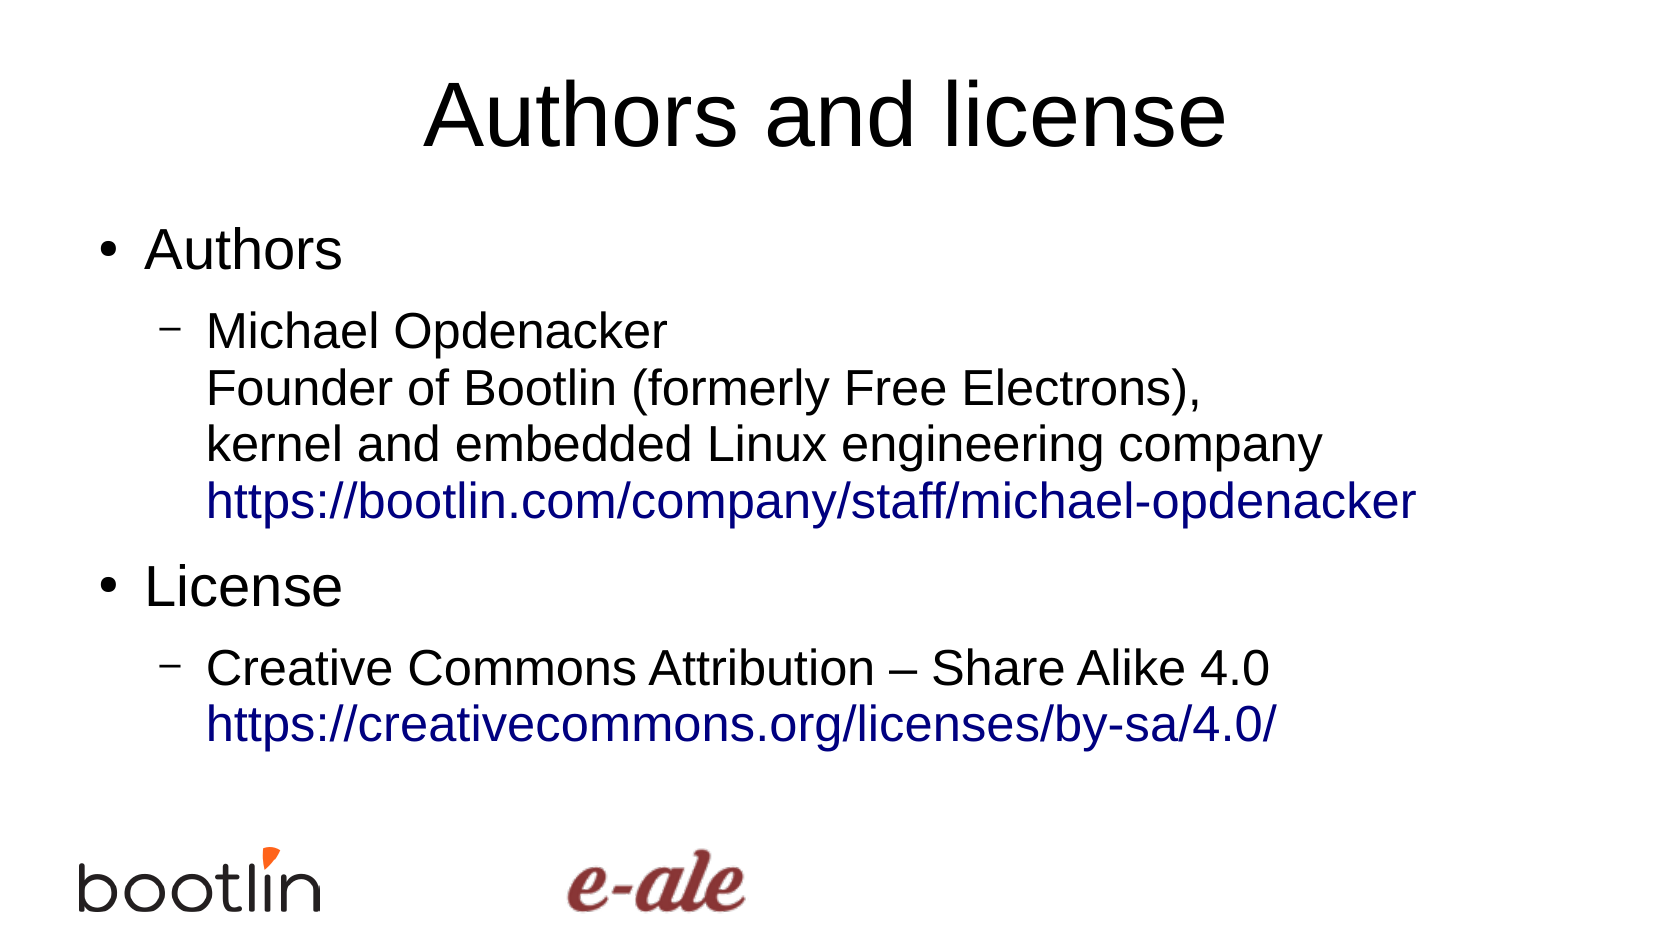

# Authors and license
Authors
Michael Opdenacker
Founder of Bootlin (formerly Free Electrons),
kernel and embedded Linux engineering company
https://bootlin.com/company/staff/michael-opdenacker
License
Creative Commons Attribution – Share Alike 4.0
https://creativecommons.org/licenses/by-sa/4.0/